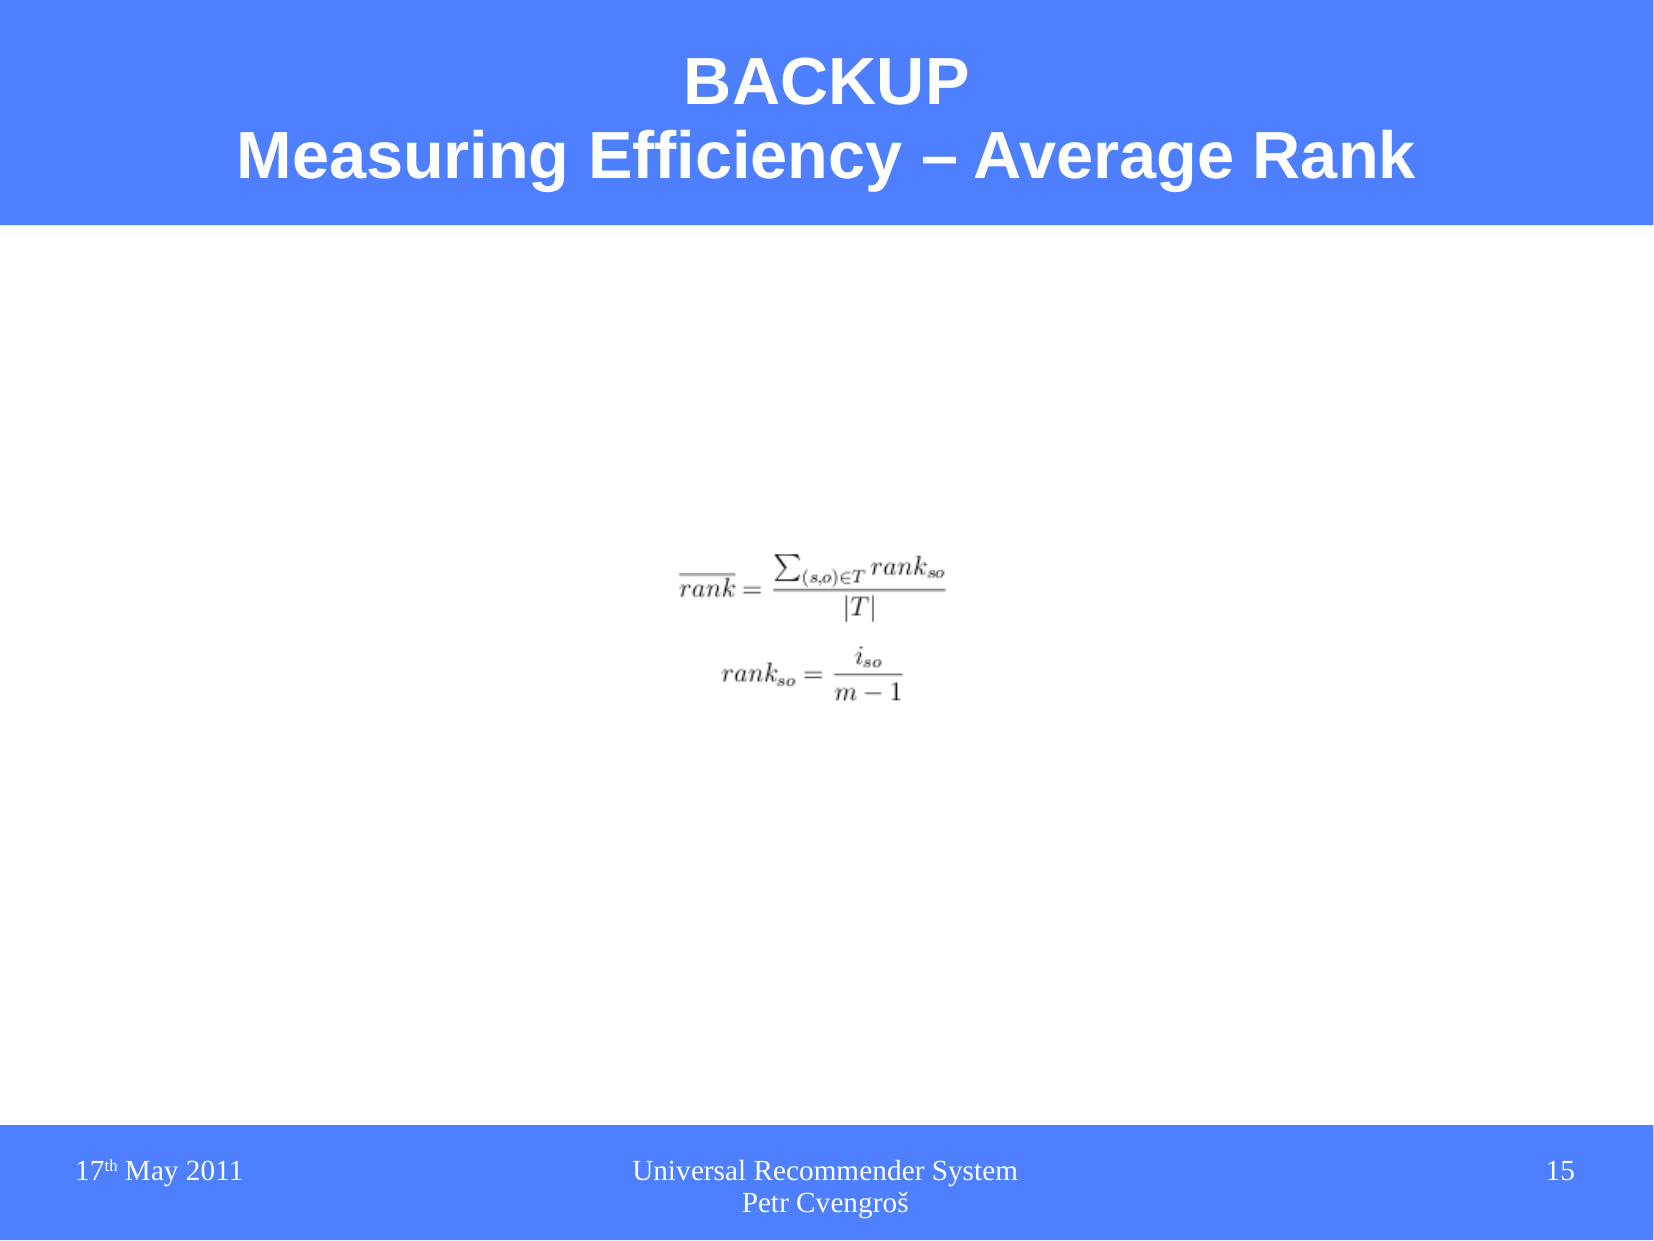

# BACKUP Measuring Efficiency – Average Rank
15